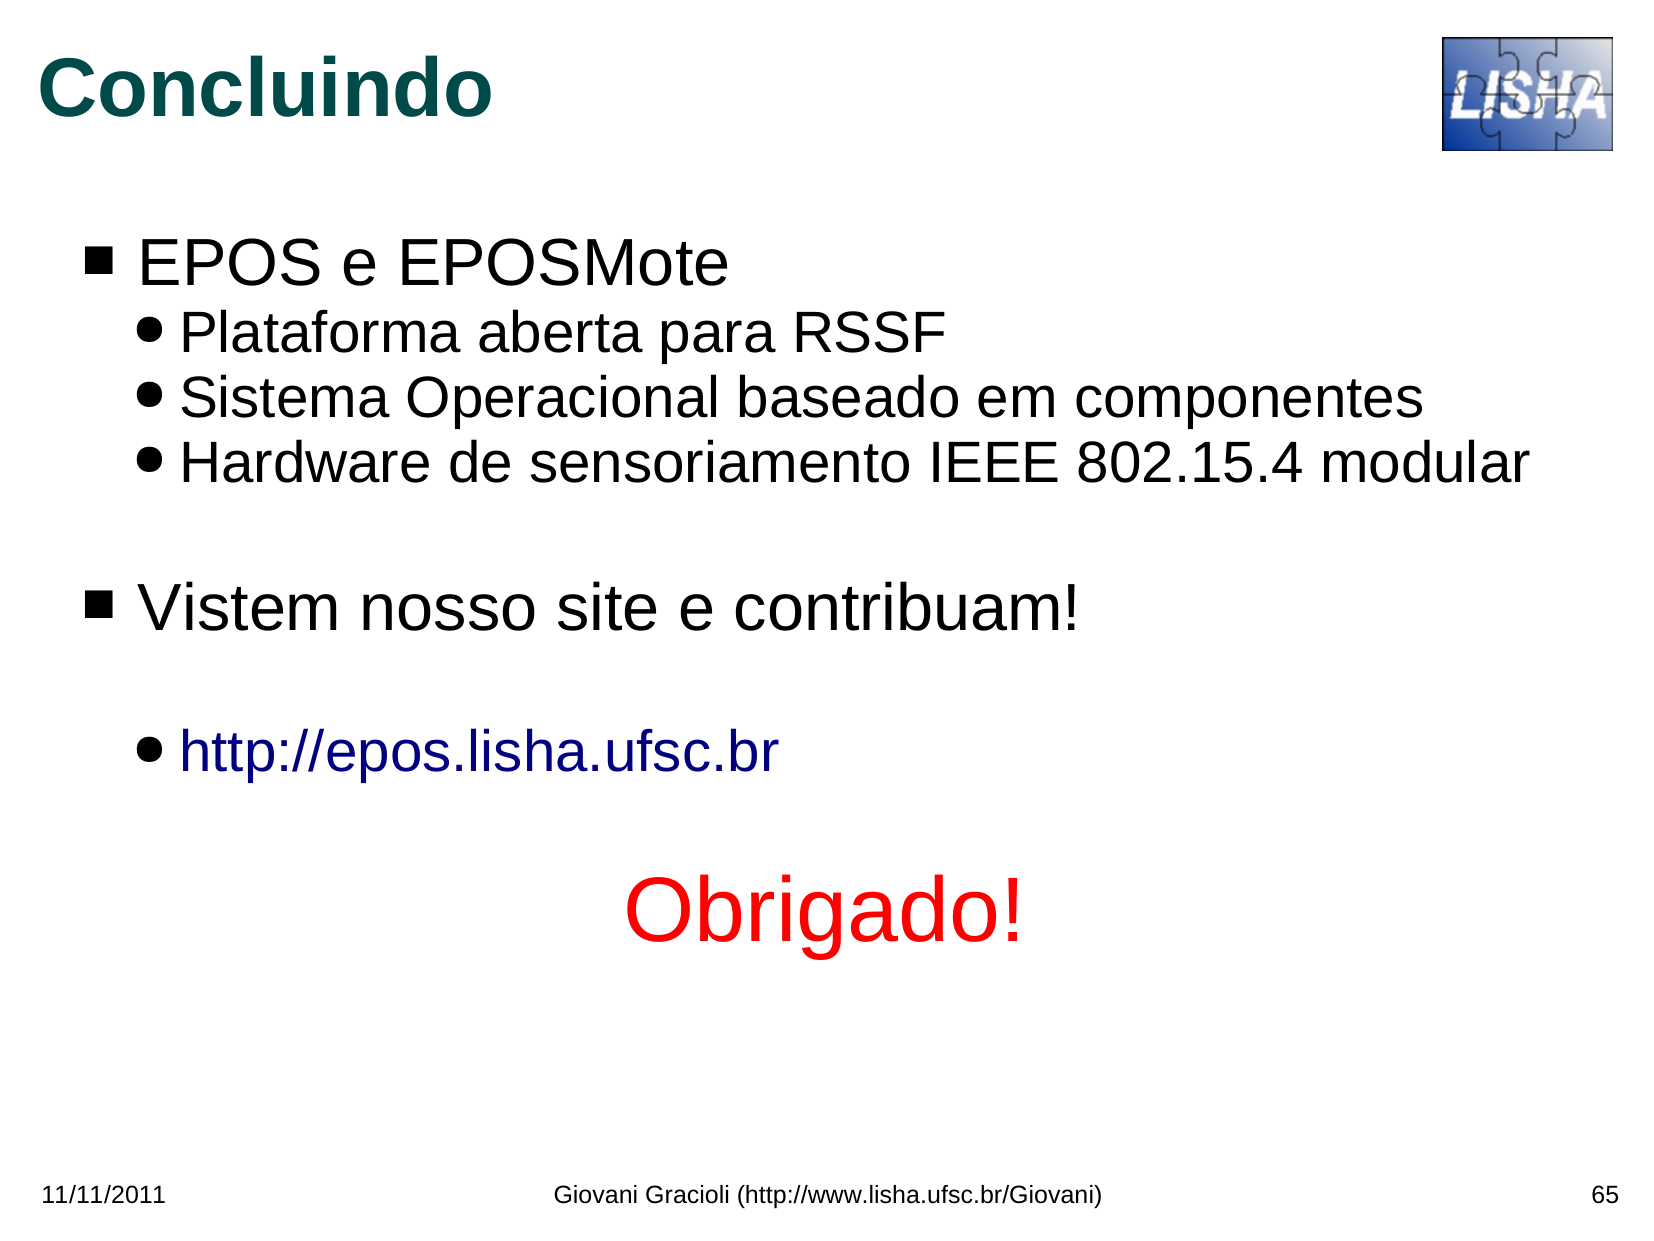

# Concluindo
EPOS e EPOSMote
Plataforma aberta para RSSF
Sistema Operacional baseado em componentes
Hardware de sensoriamento IEEE 802.15.4 modular
Vistem nosso site e contribuam!
http://epos.lisha.ufsc.br
Obrigado!